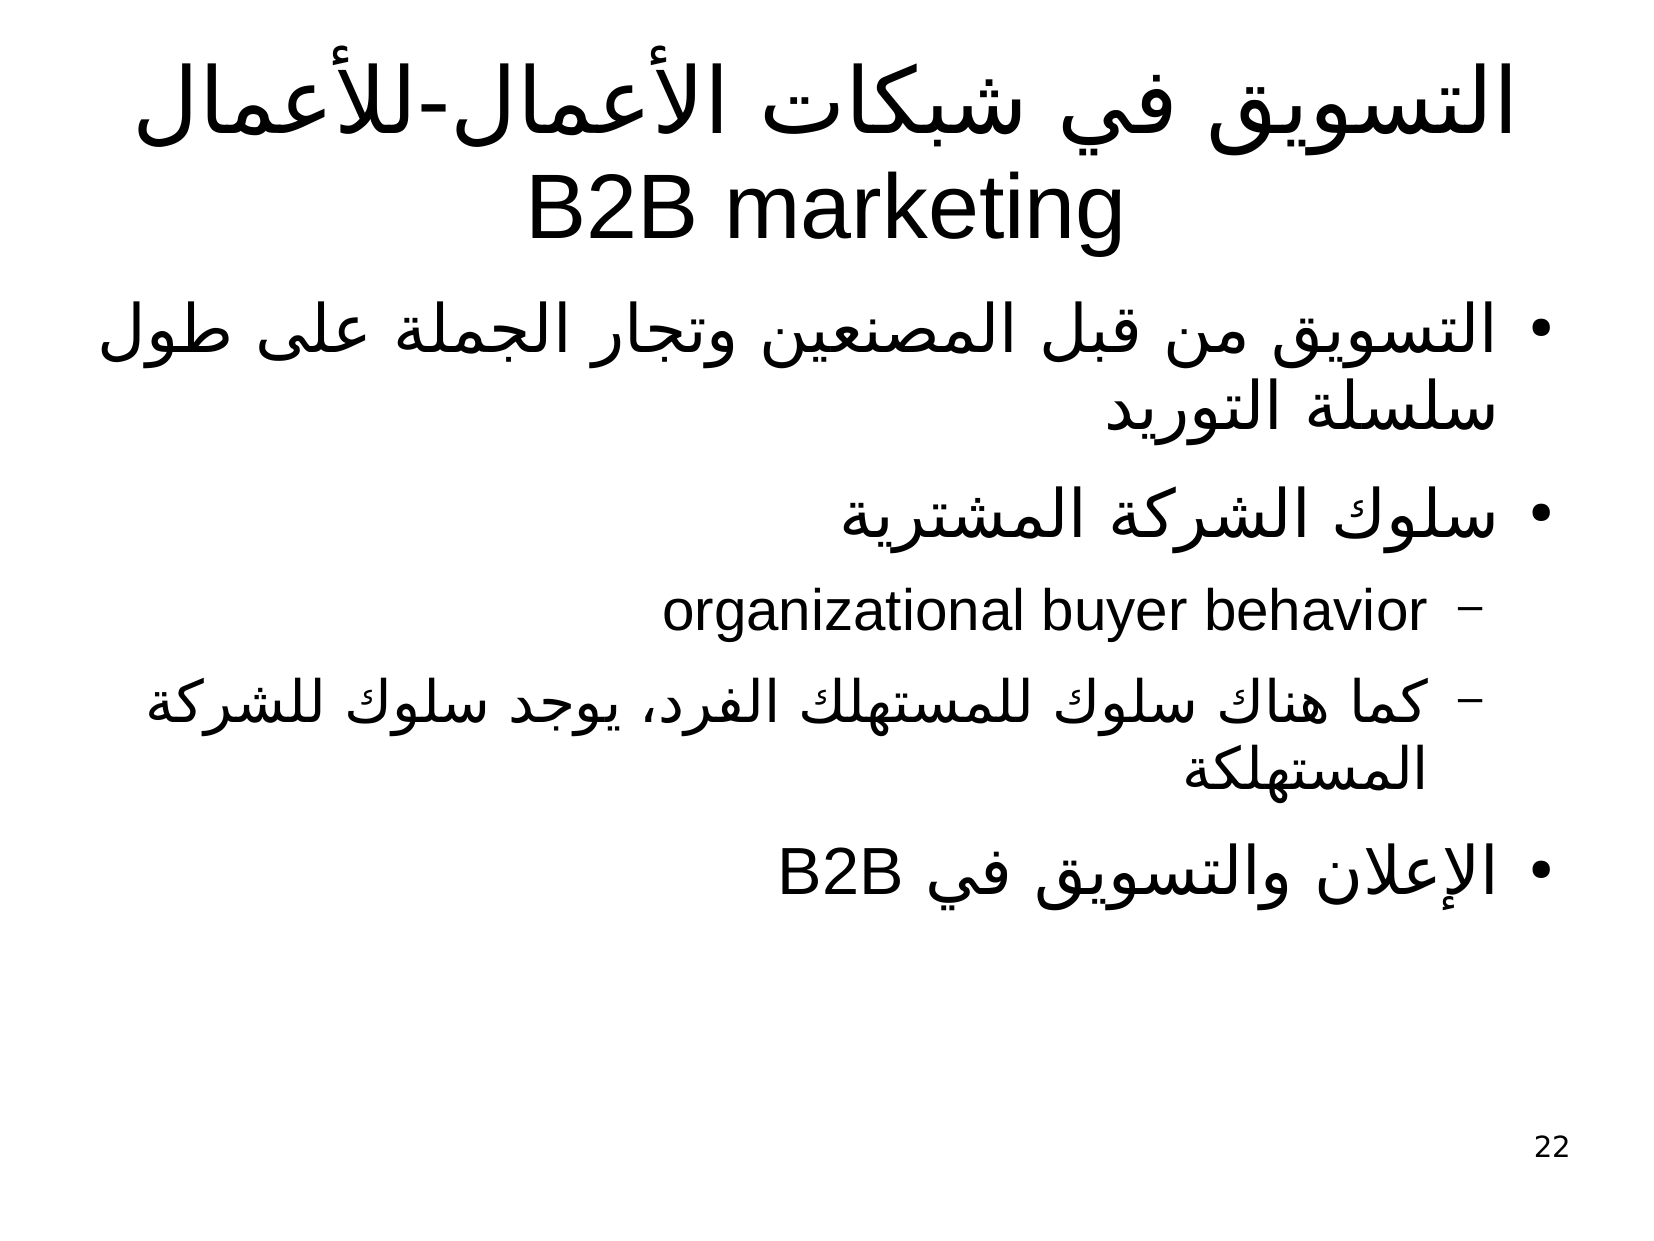

# التسويق في شبكات الأعمال-للأعمال B2B marketing
التسويق من قبل المصنعين وتجار الجملة على طول سلسلة التوريد
سلوك الشركة المشترية
organizational buyer behavior
كما هناك سلوك للمستهلك الفرد، يوجد سلوك للشركة المستهلكة
الإعلان والتسويق في B2B
22